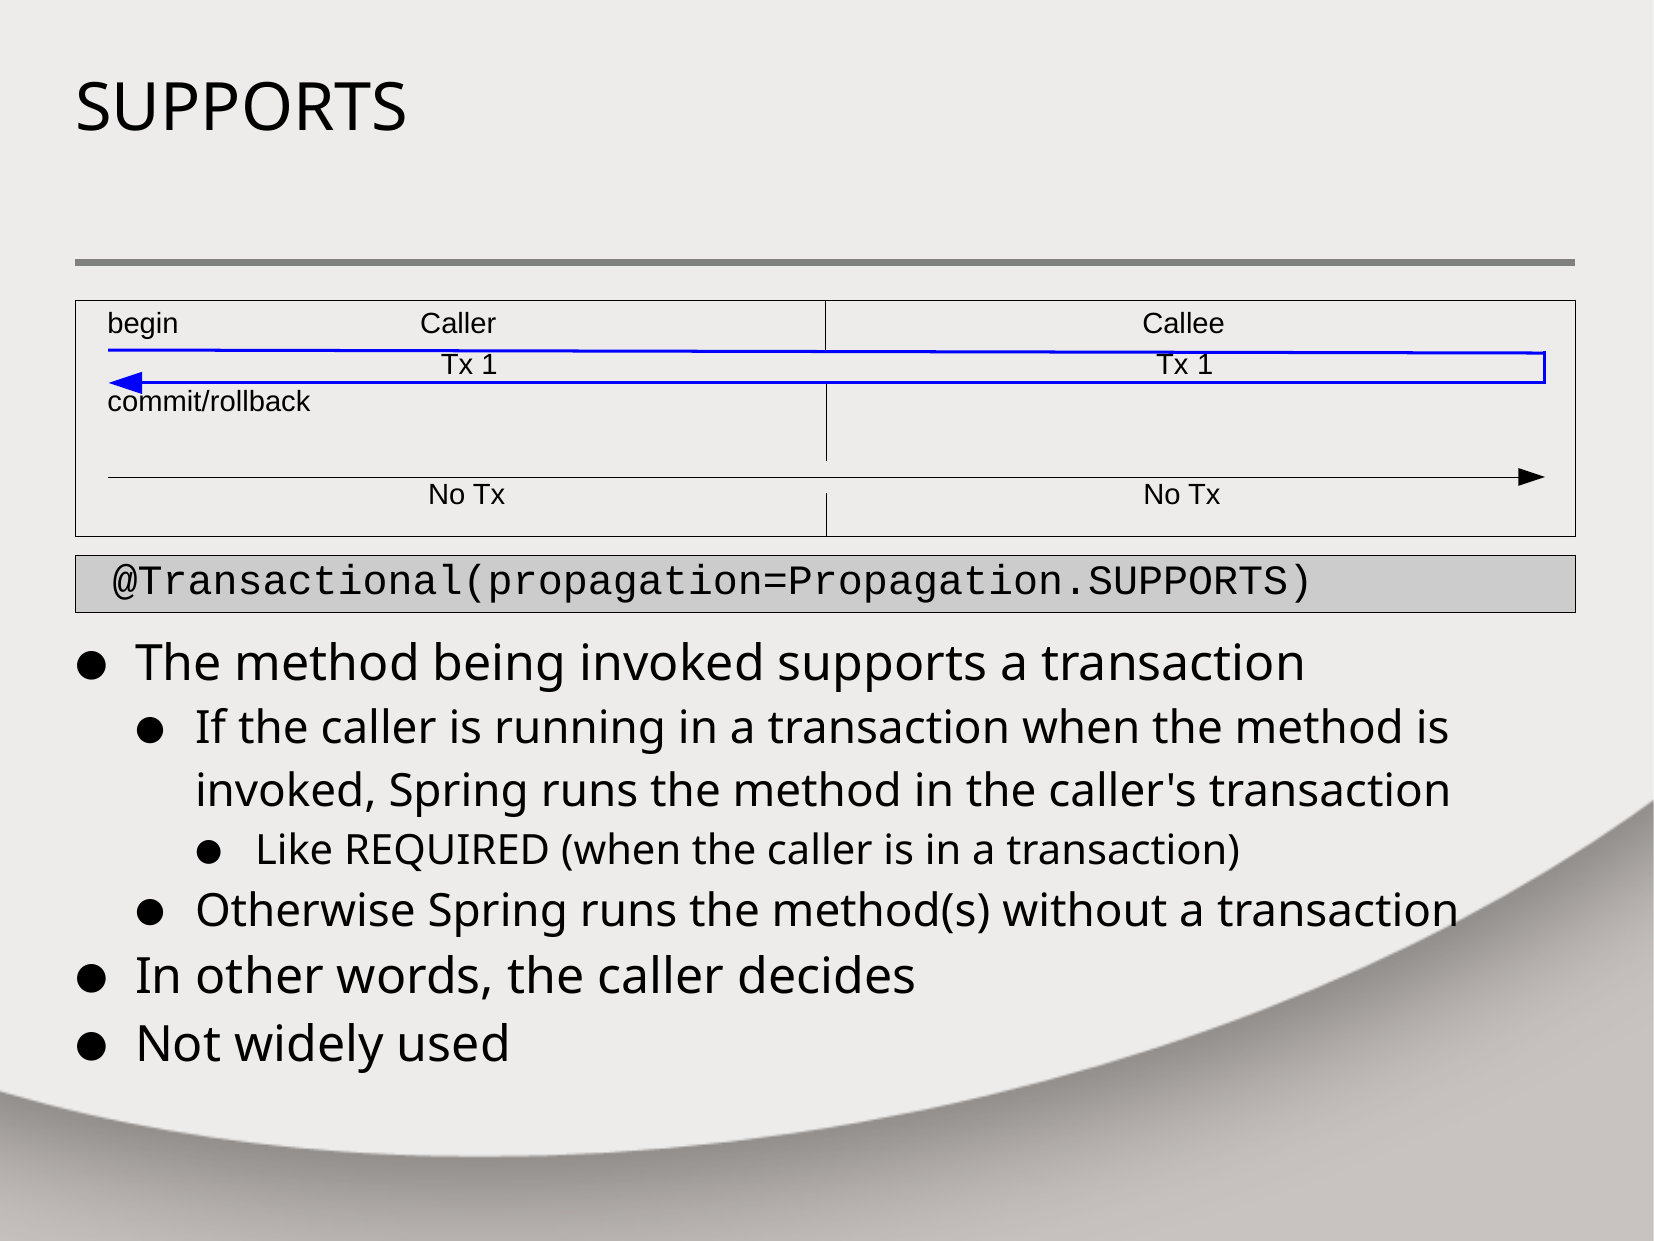

# SUPPORTS
Caller
begin
Callee
The method being invoked supports a transaction
If the caller is running in a transaction when the method is invoked, Spring runs the method in the caller's transaction
Like REQUIRED (when the caller is in a transaction)
Otherwise Spring runs the method(s) without a transaction
In other words, the caller decides
Not widely used
Tx 1
Tx 1
commit/rollback
No Tx
No Tx
@Transactional(propagation=Propagation.SUPPORTS)